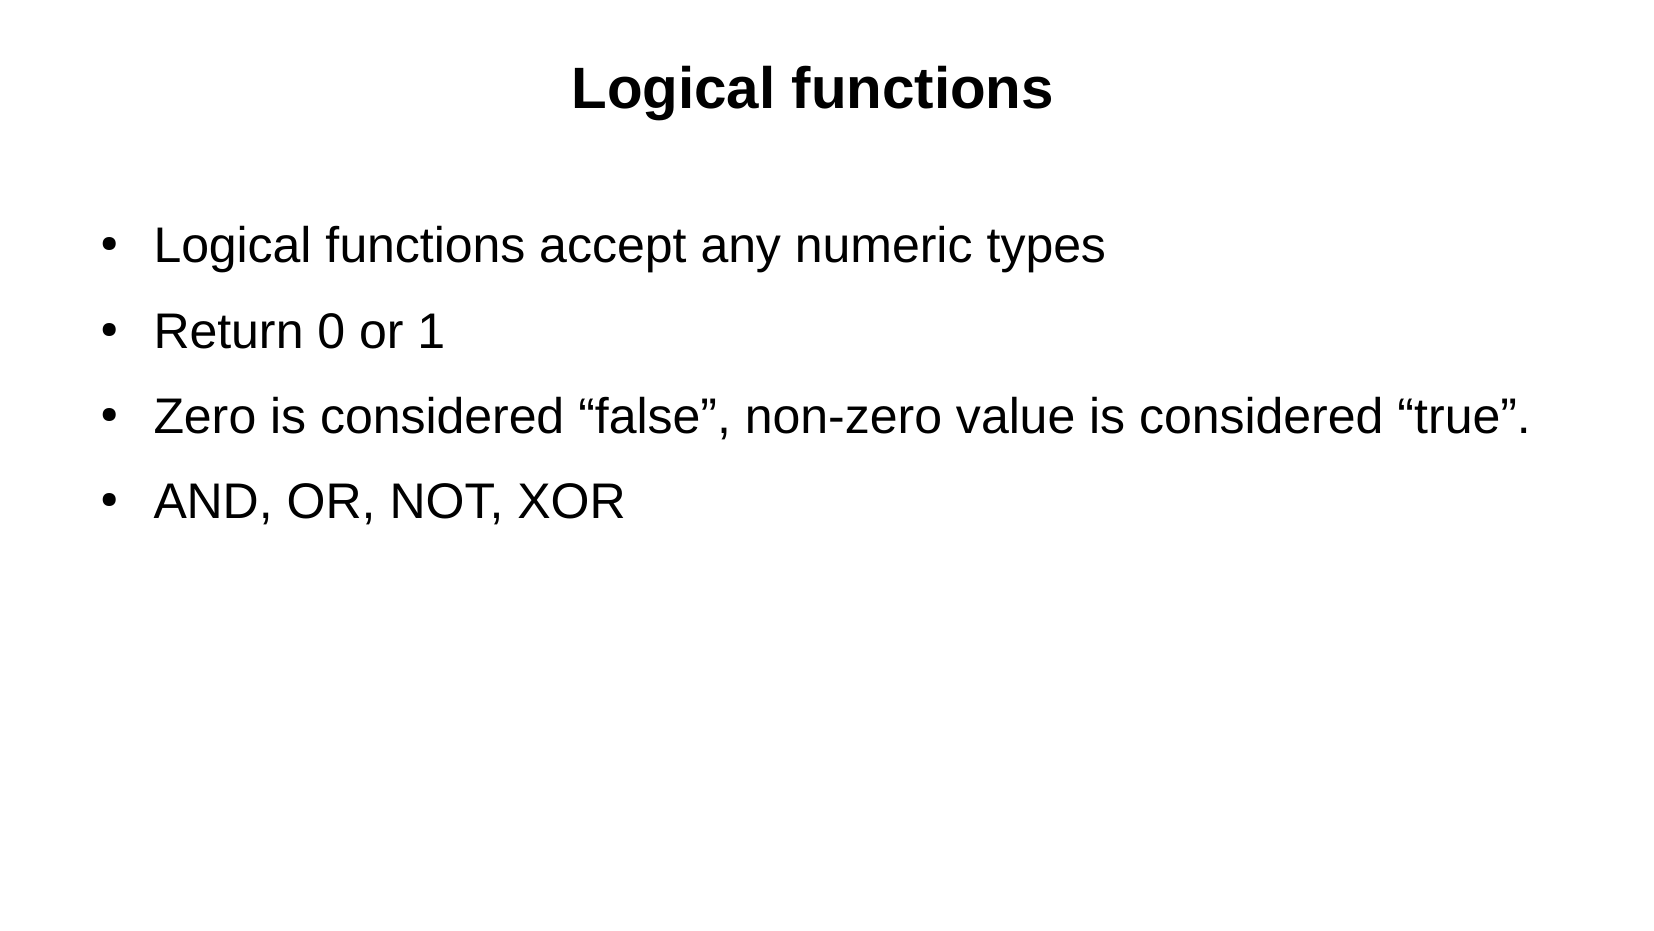

Logical functions
# Logical functions accept any numeric types
Return 0 or 1
Zero is considered “false”, non-zero value is considered “true”.
AND, OR, NOT, XOR